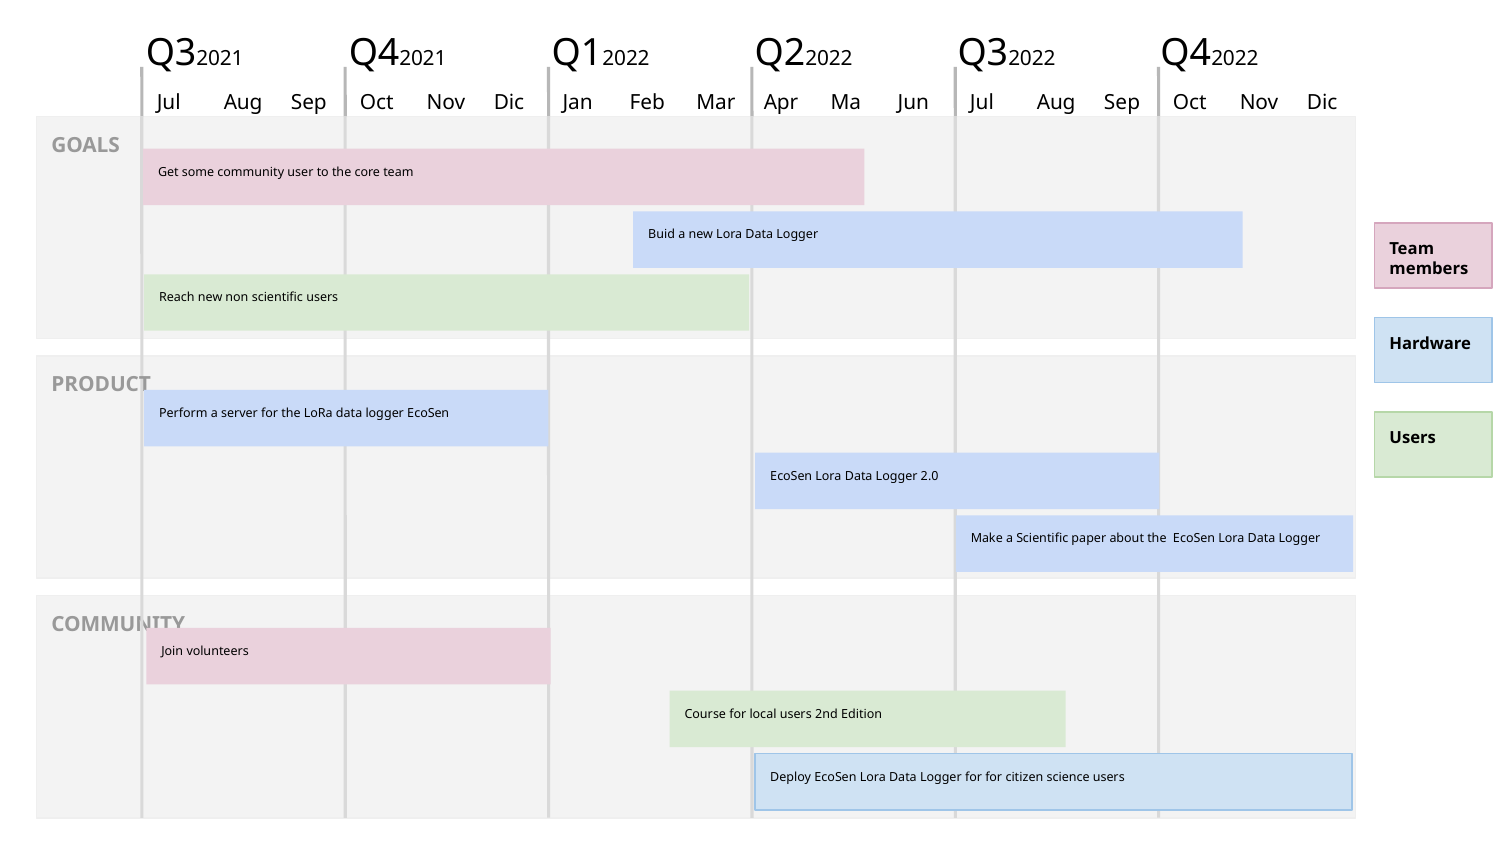

Q32021
Q42021
Q12022
Q22022
Q32022
Q42022
Jul
Aug
Sep
Oct
Nov
Dic
Jan
Feb
Mar
Apr
May
Jun
GOALS
Get some community user to the core team
Buid a new Lora Data Logger
Reach new non scientific users
PRODUCT
Perform a server for the LoRa data logger EcoSen
EcoSen Lora Data Logger 2.0
Make a Scientific paper about the EcoSen Lora Data Logger
COMMUNITY
Join volunteers
Course for local users 2nd Edition
Deploy EcoSen Lora Data Logger for for citizen science users
Jul
Aug
Sep
Oct
Nov
Dic
Team members
Hardware
Users